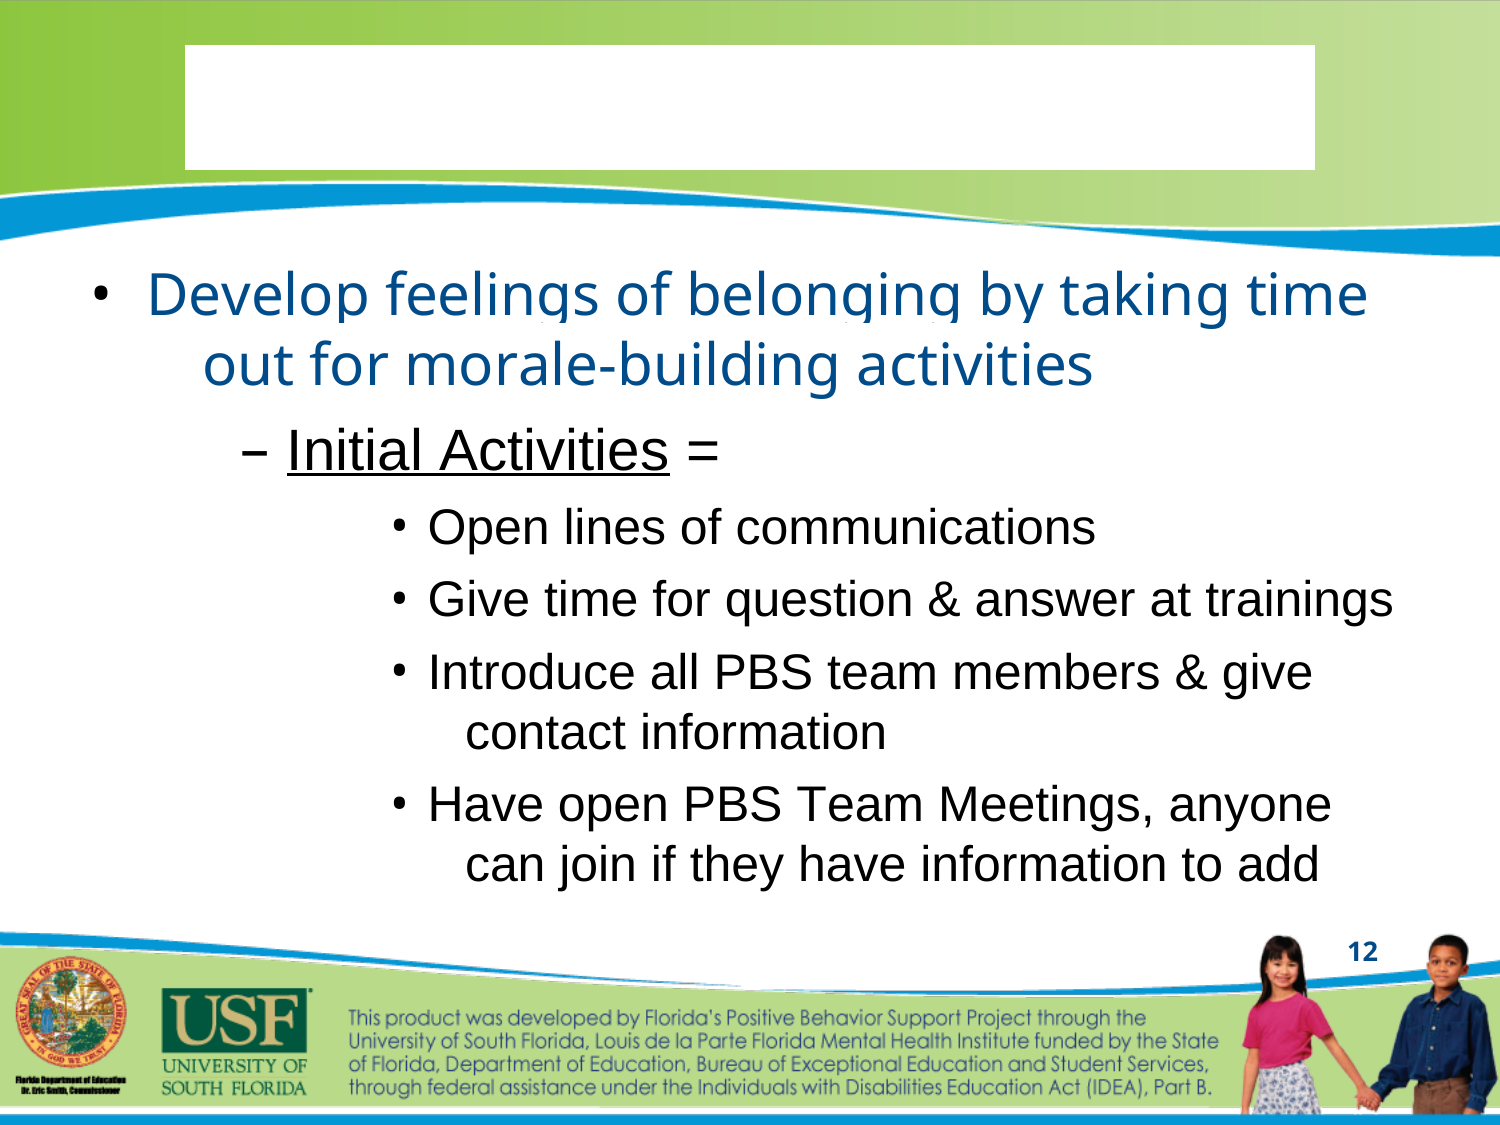

# Moral-Building Activities
Develop feelings of belonging by taking time out for morale-building activities
Initial Activities =
Open lines of communications
Give time for question & answer at trainings
Introduce all PBS team members & give contact information
Have open PBS Team Meetings, anyone can join if they have information to add